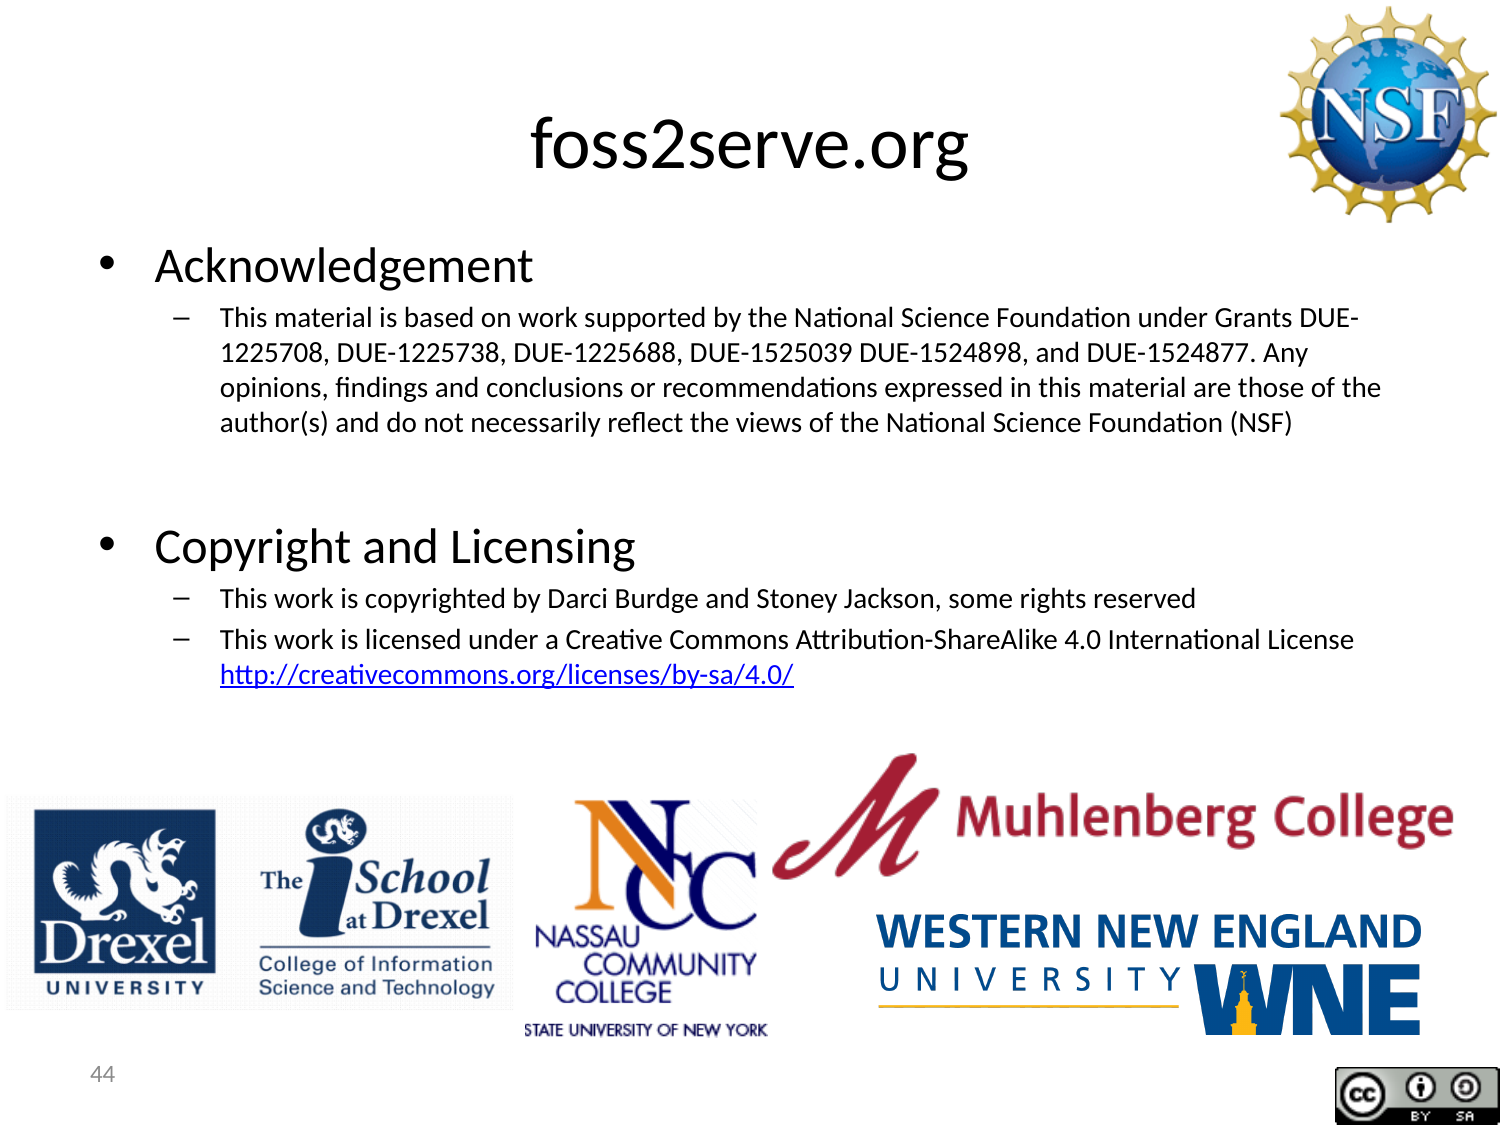

# foss2serve.org
Acknowledgement
This material is based on work supported by the National Science Foundation under Grants DUE-1225708, DUE-1225738, DUE-1225688, DUE-1525039 DUE-1524898, and DUE-1524877. Any opinions, findings and conclusions or recommendations expressed in this material are those of the author(s) and do not necessarily reflect the views of the National Science Foundation (NSF)
Copyright and Licensing
This work is copyrighted by Darci Burdge and Stoney Jackson, some rights reserved
This work is licensed under a Creative Commons Attribution-ShareAlike 4.0 International License http://creativecommons.org/licenses/by-sa/4.0/